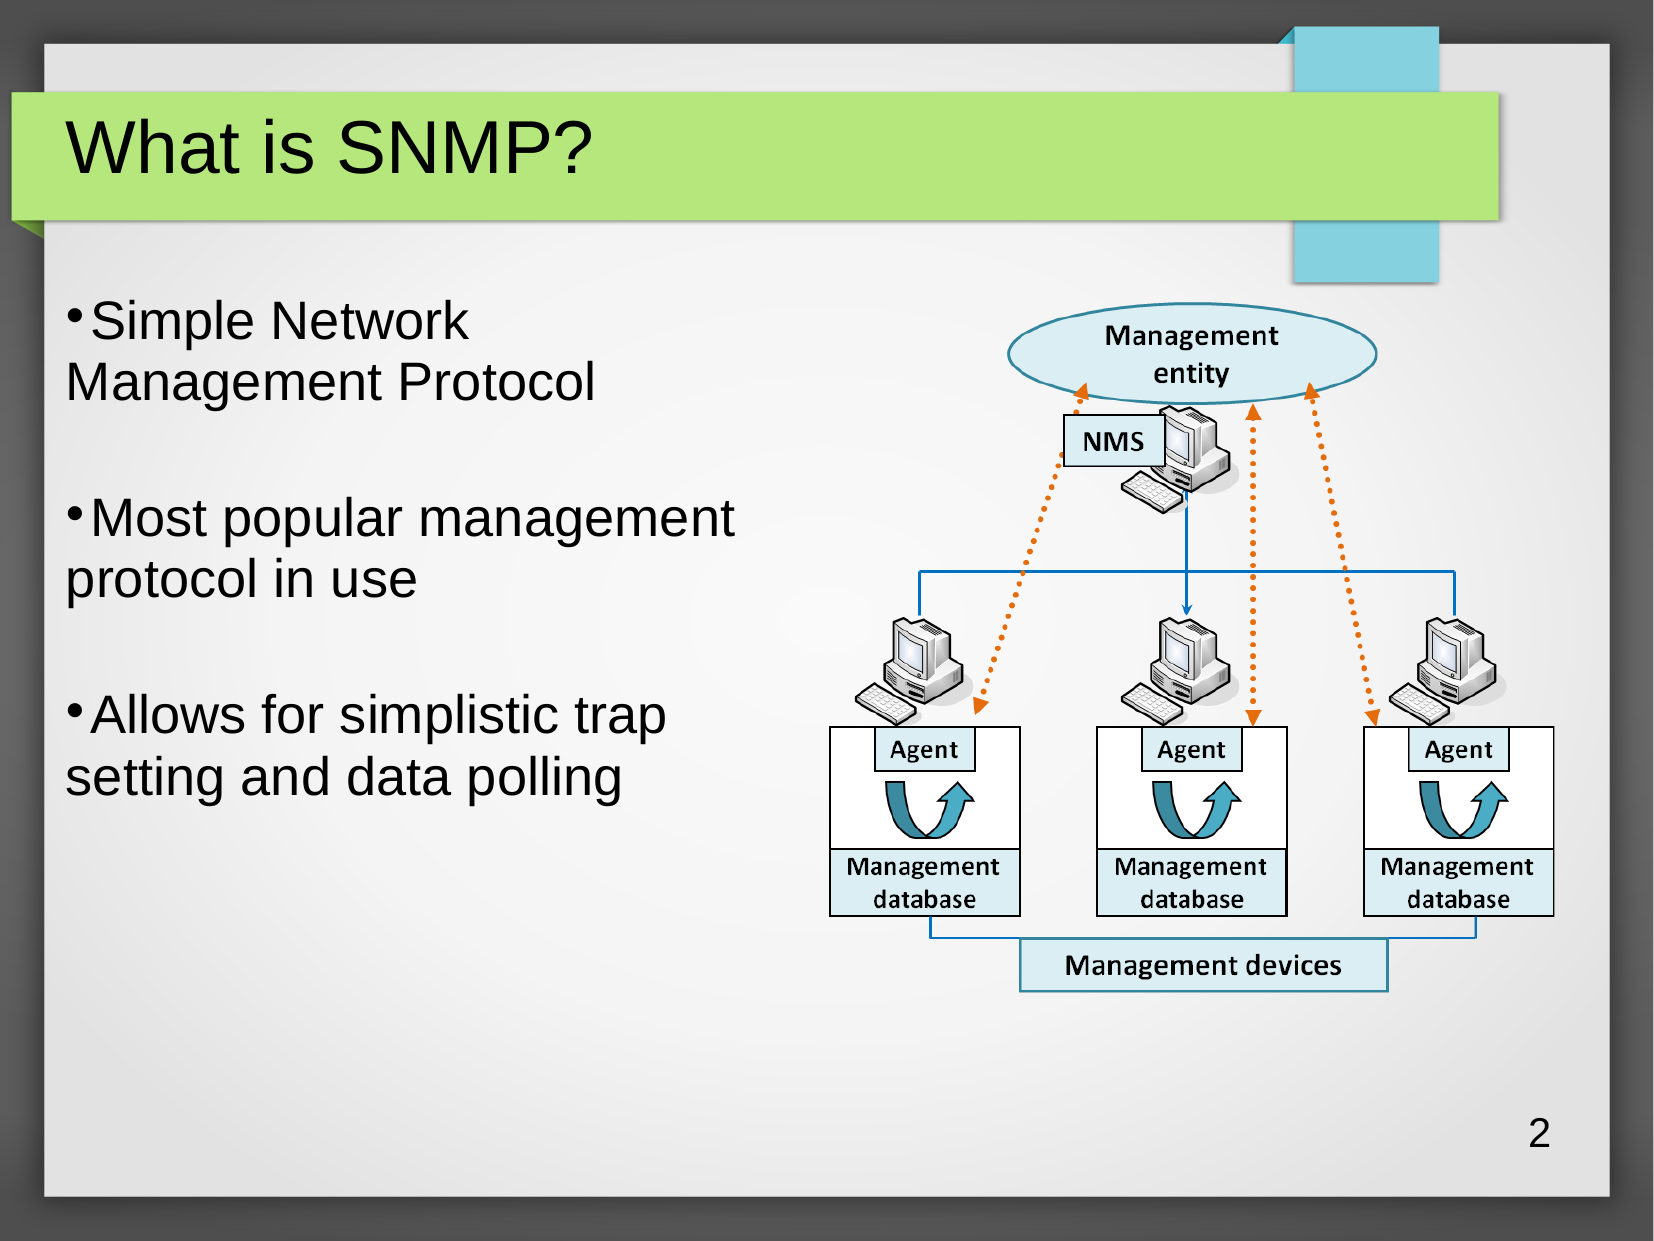

# What is SNMP?
Simple Network 	Management Protocol
Most popular management protocol in use
Allows for simplistic trap setting and data polling
2